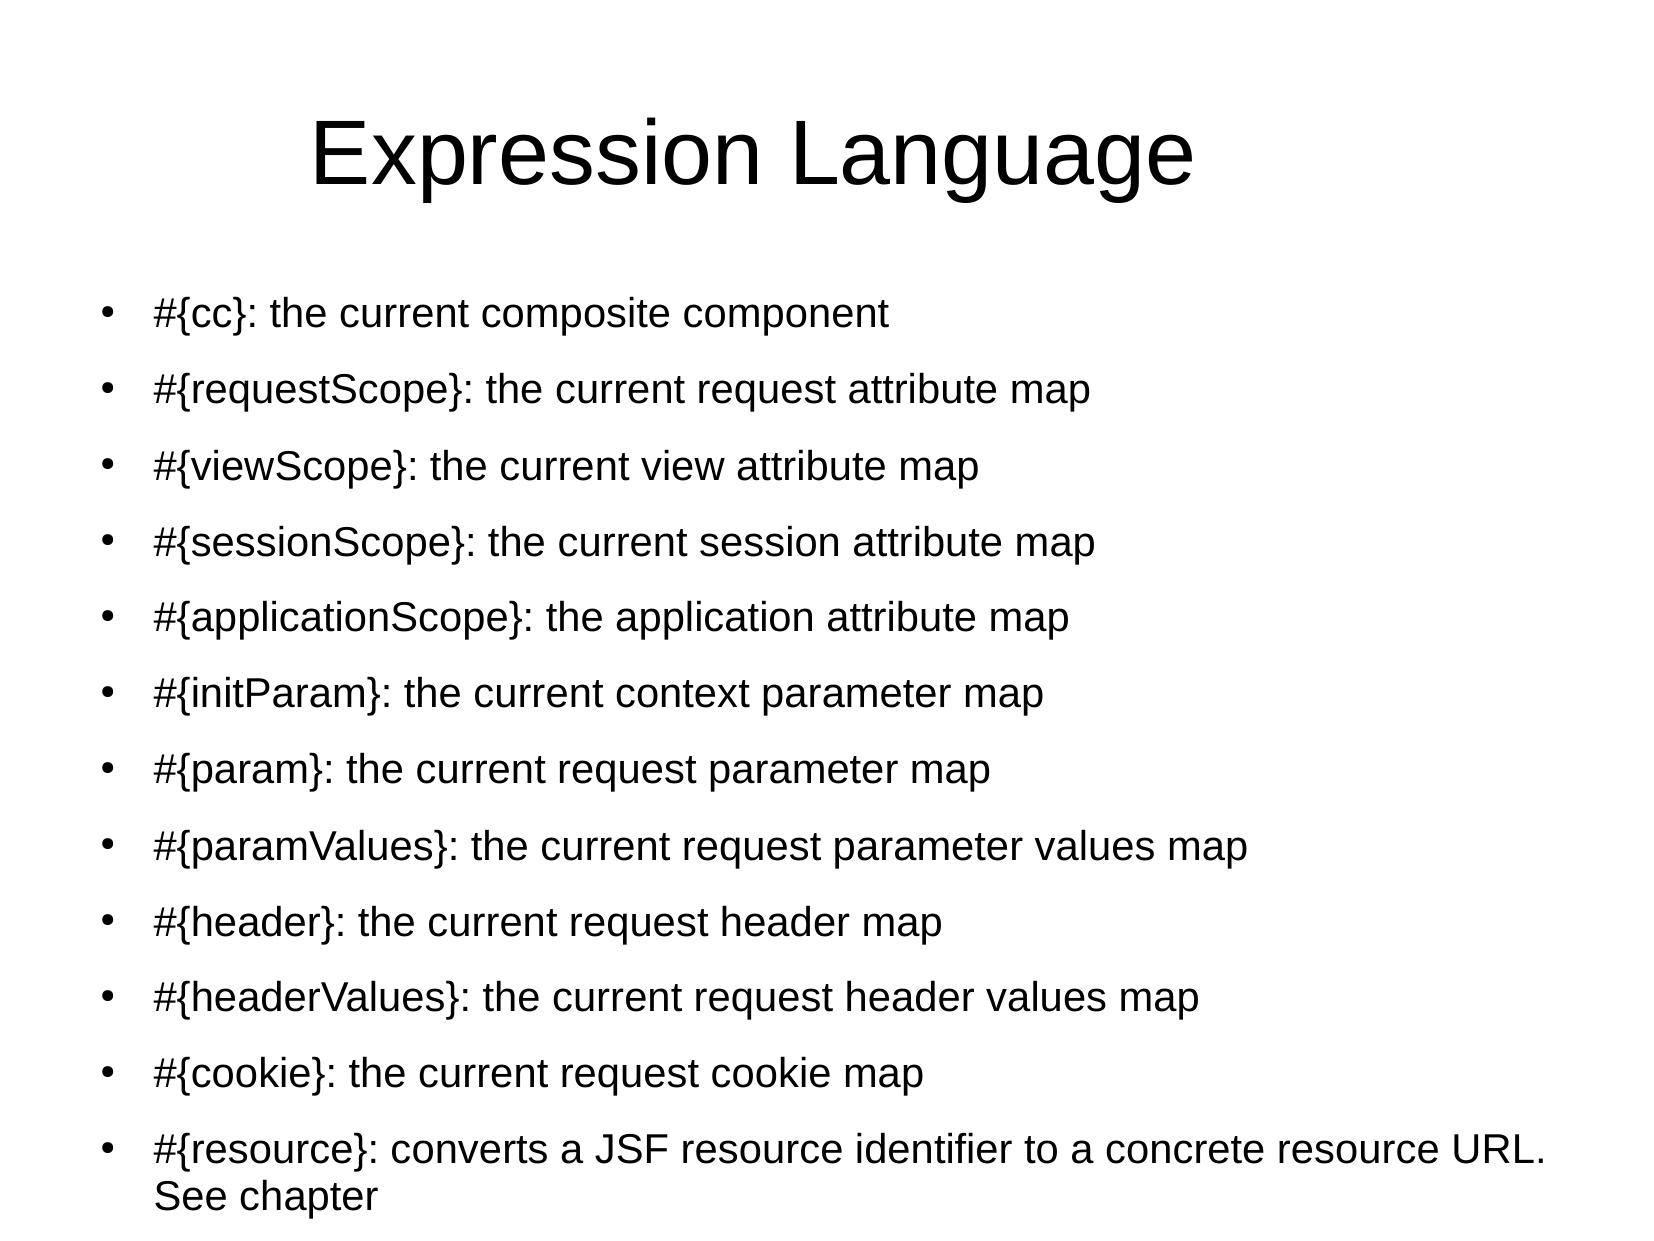

# Expression Language
#{cc}: the current composite component
#{requestScope}: the current request attribute map
#{viewScope}: the current view attribute map
#{sessionScope}: the current session attribute map
#{applicationScope}: the application attribute map
#{initParam}: the current context parameter map
#{param}: the current request parameter map
#{paramValues}: the current request parameter values map
#{header}: the current request header map
#{headerValues}: the current request header values map
#{cookie}: the current request cookie map
#{resource}: converts a JSF resource identifier to a concrete resource URL. See chapter